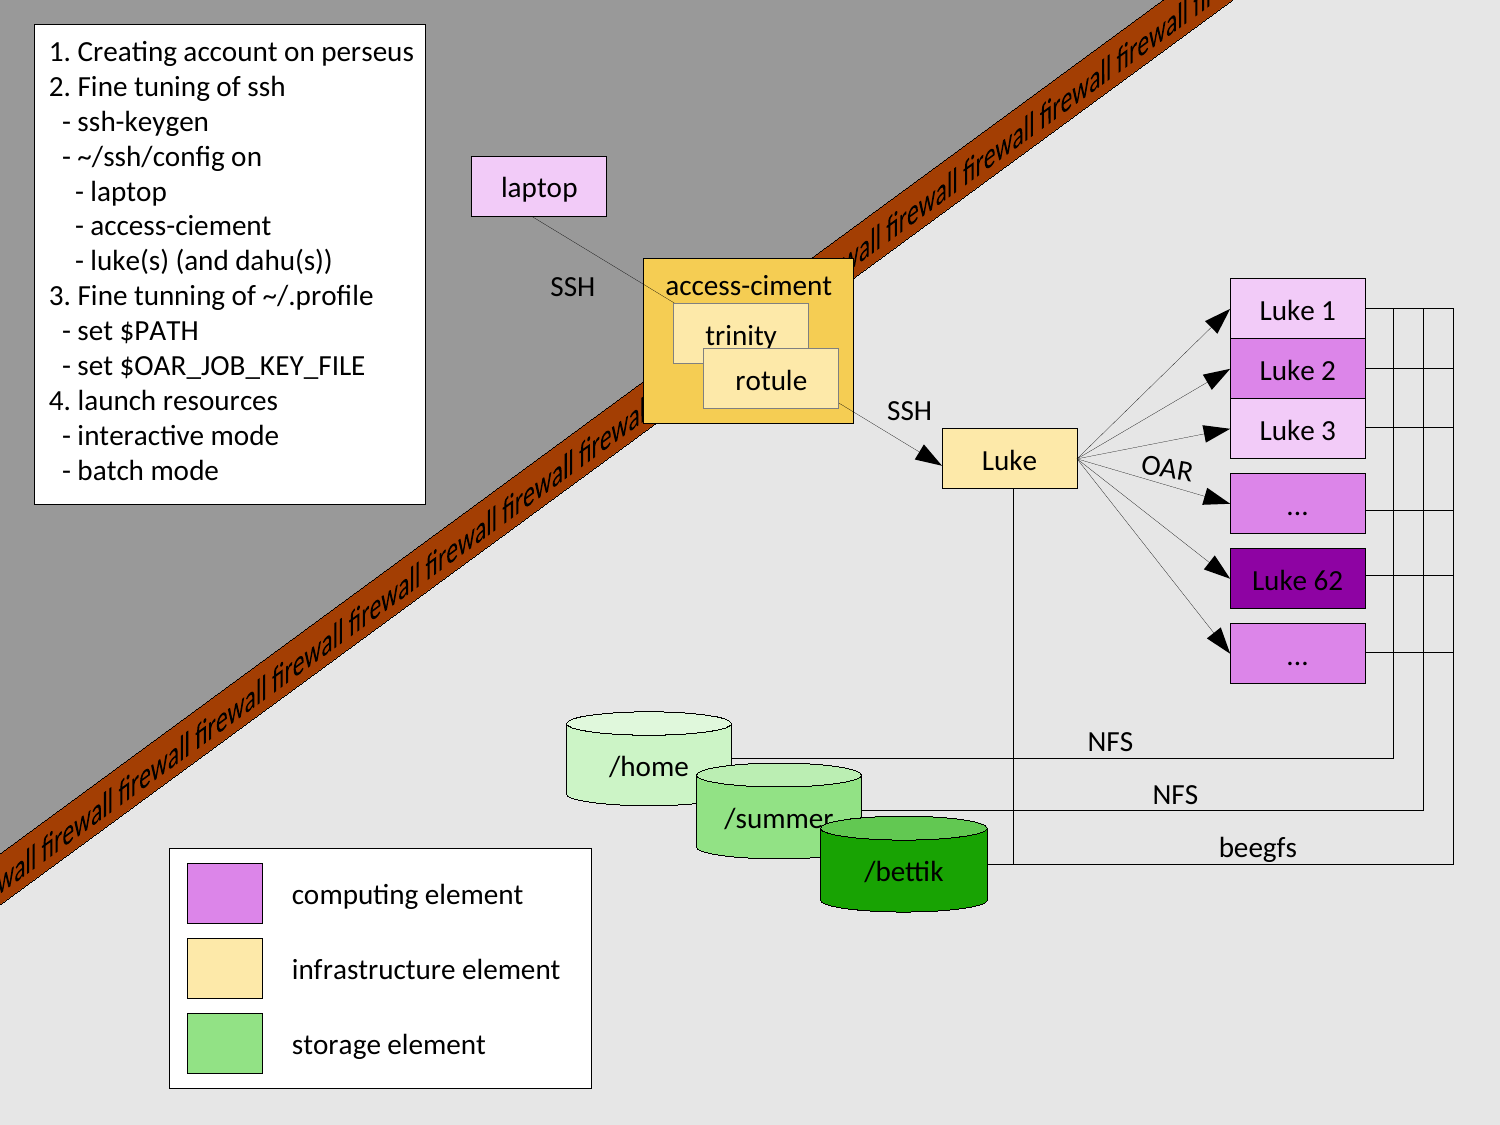

1. Creating account on perseus
2. Fine tuning of ssh
 - ssh-keygen
 - ~/ssh/config on
 - laptop
 - access-ciement
 - luke(s) (and dahu(s))
3. Fine tunning of ~/.profile
 - set $PATH
 - set $OAR_JOB_KEY_FILE
4. launch resources
 - interactive mode
 - batch mode
laptop
SSH
access-ciment
Luke 1
trinity
Luke 2
rotule
SSH
firewall firewall firewall firewall firewall firewall firewall firewall firewall firewall firewall firewall firewall firewall firewall firewall firewall
Luke 3
Luke
OAR
...
Luke 62
...
NFS
/home
NFS
/summer
beegfs
/bettik
computing element
infrastructure element
storage element